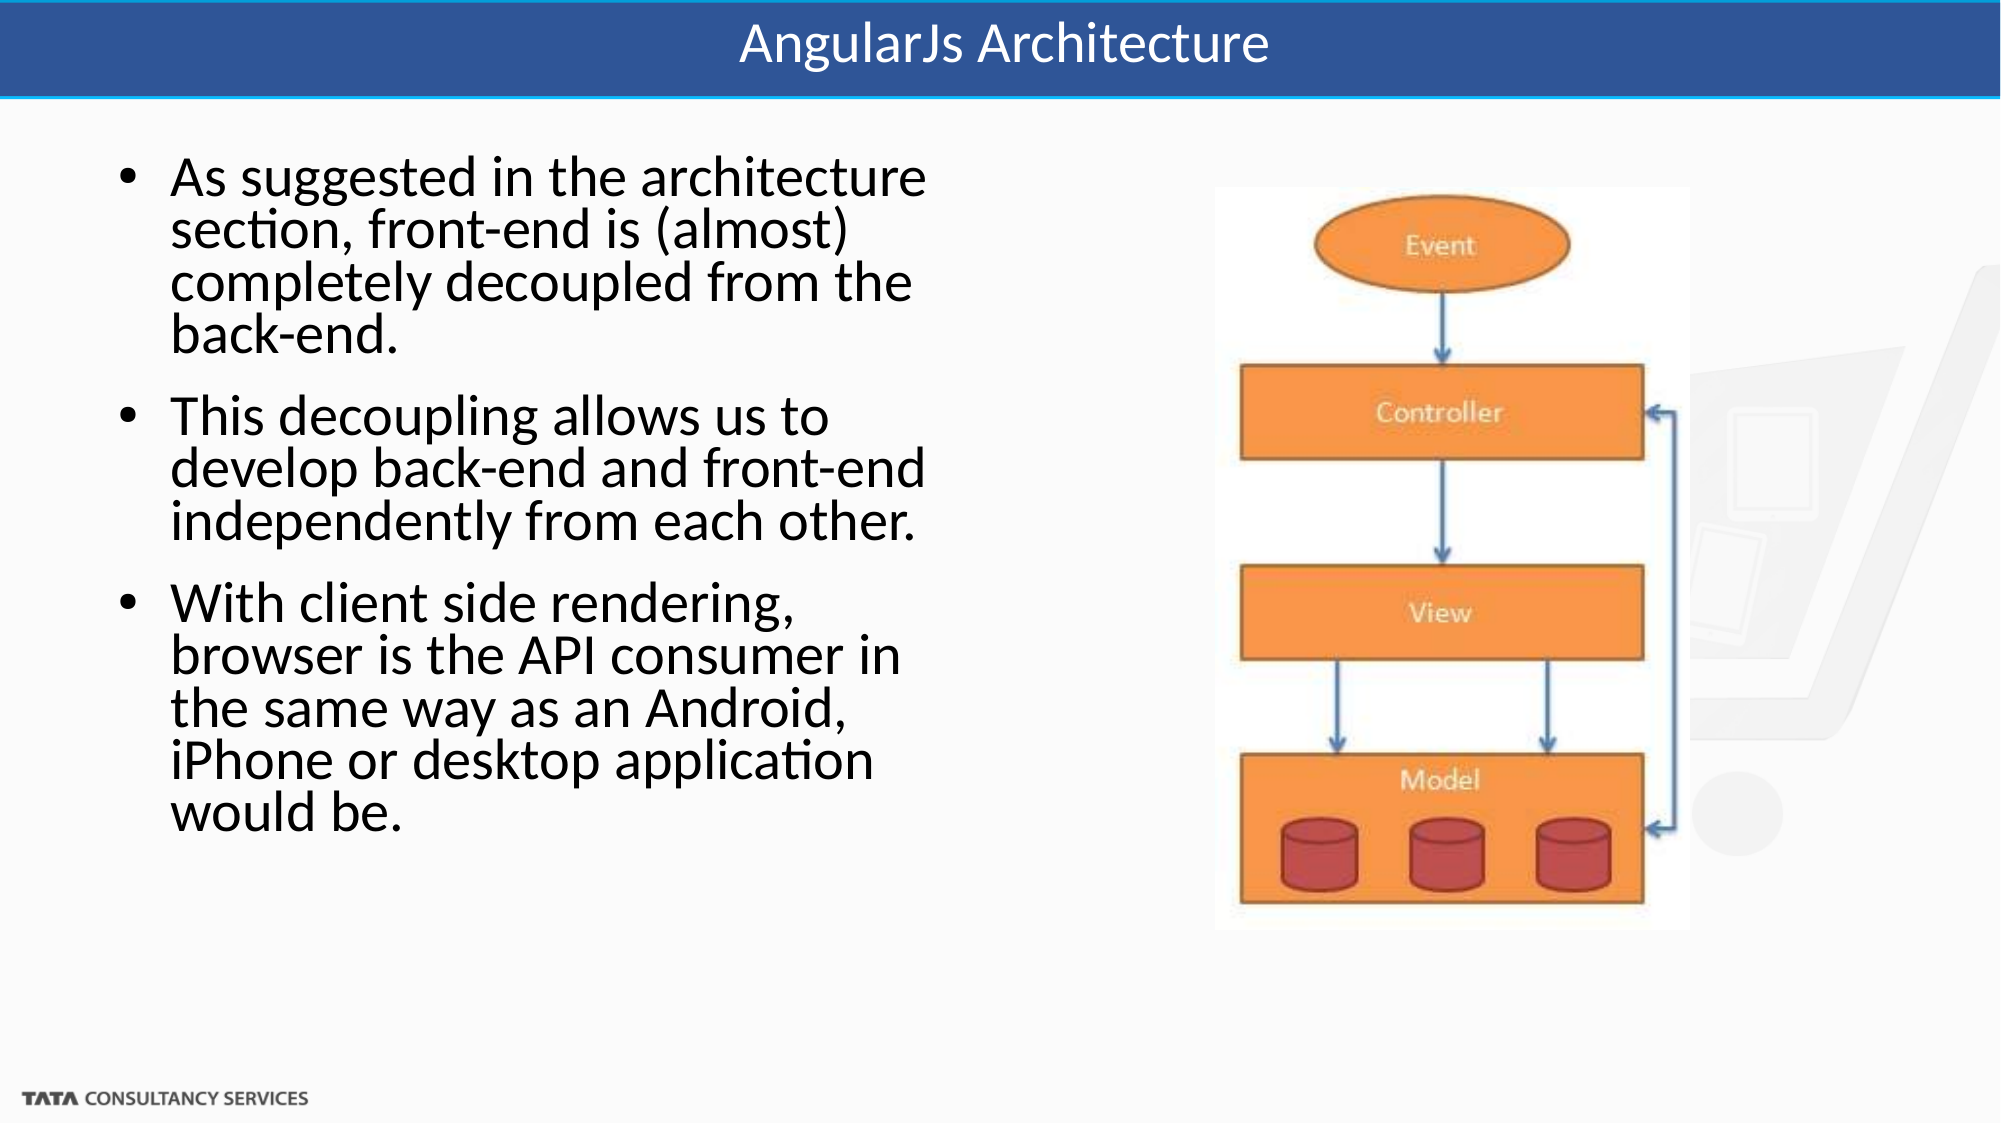

# AngularJs Architecture
As suggested in the architecture section, front-end is (almost) completely decoupled from the back-end.
This decoupling allows us to develop back-end and front-end independently from each other.
With client side rendering, browser is the API consumer in the same way as an Android, iPhone or desktop application would be.